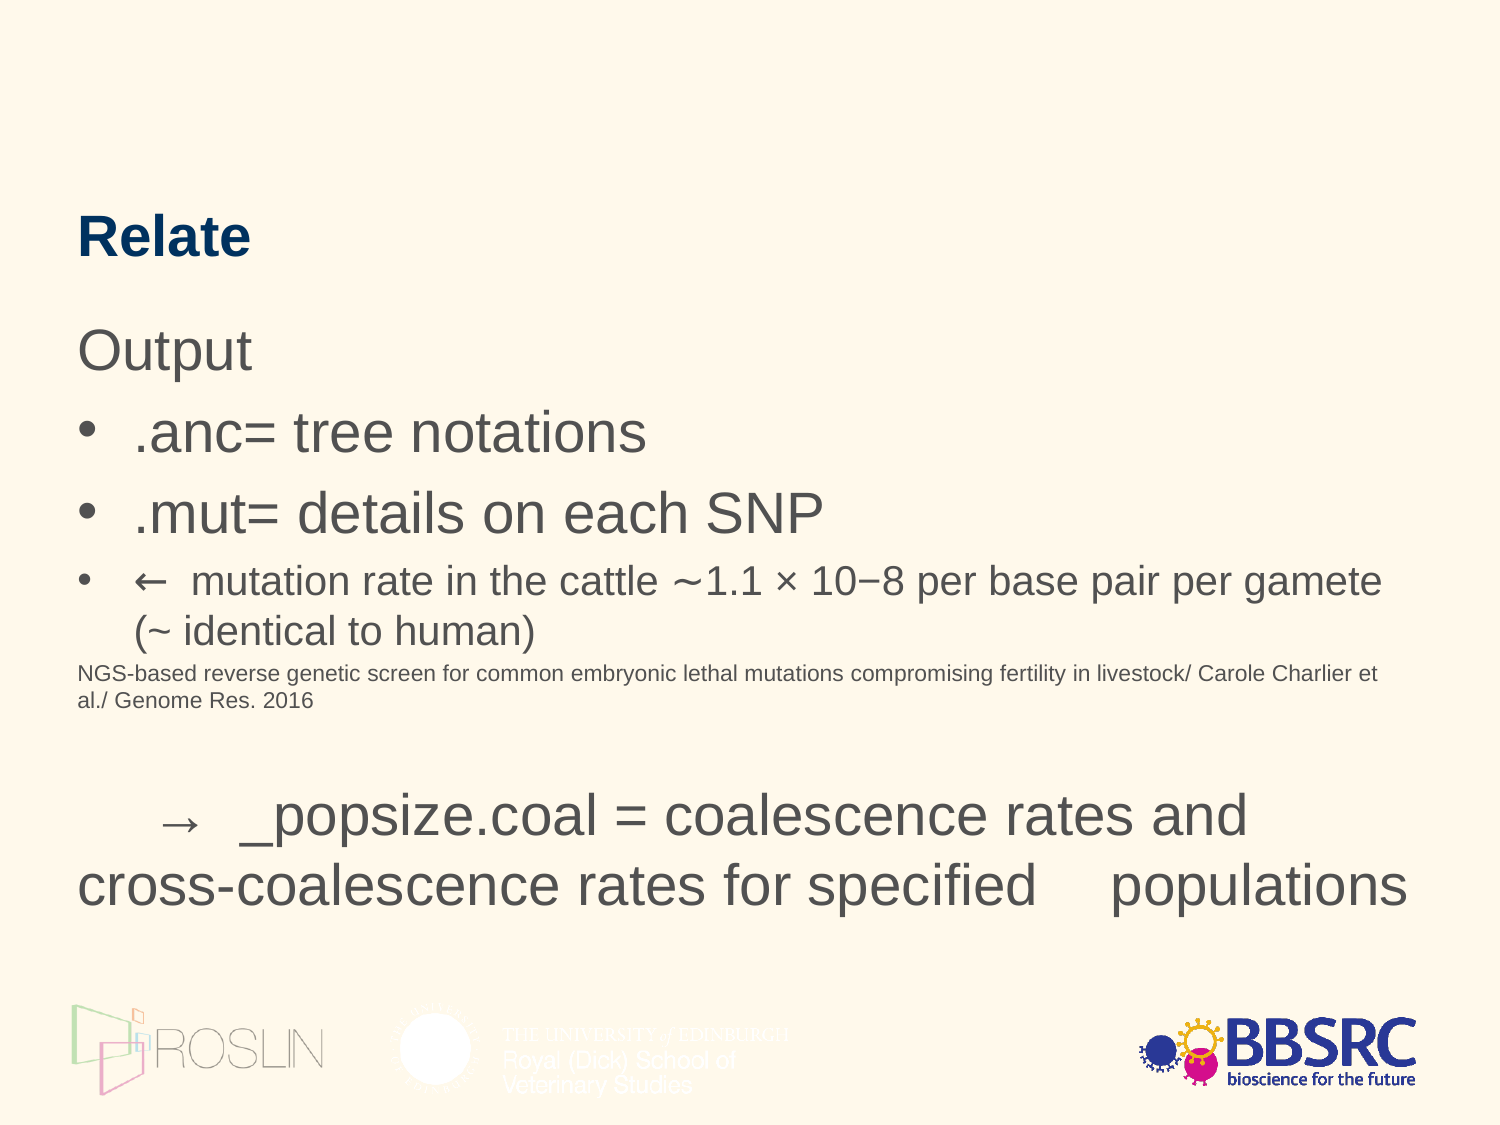

# Relate
Output
.anc= tree notations
.mut= details on each SNP
← mutation rate in the cattle ∼1.1 × 10−8 per base pair per gamete (~ identical to human)
NGS-based reverse genetic screen for common embryonic lethal mutations compromising fertility in livestock/ Carole Charlier et al./ Genome Res. 2016
	→ _popsize.coal = coalescence rates and 	cross-coalescence rates for specified 	populations